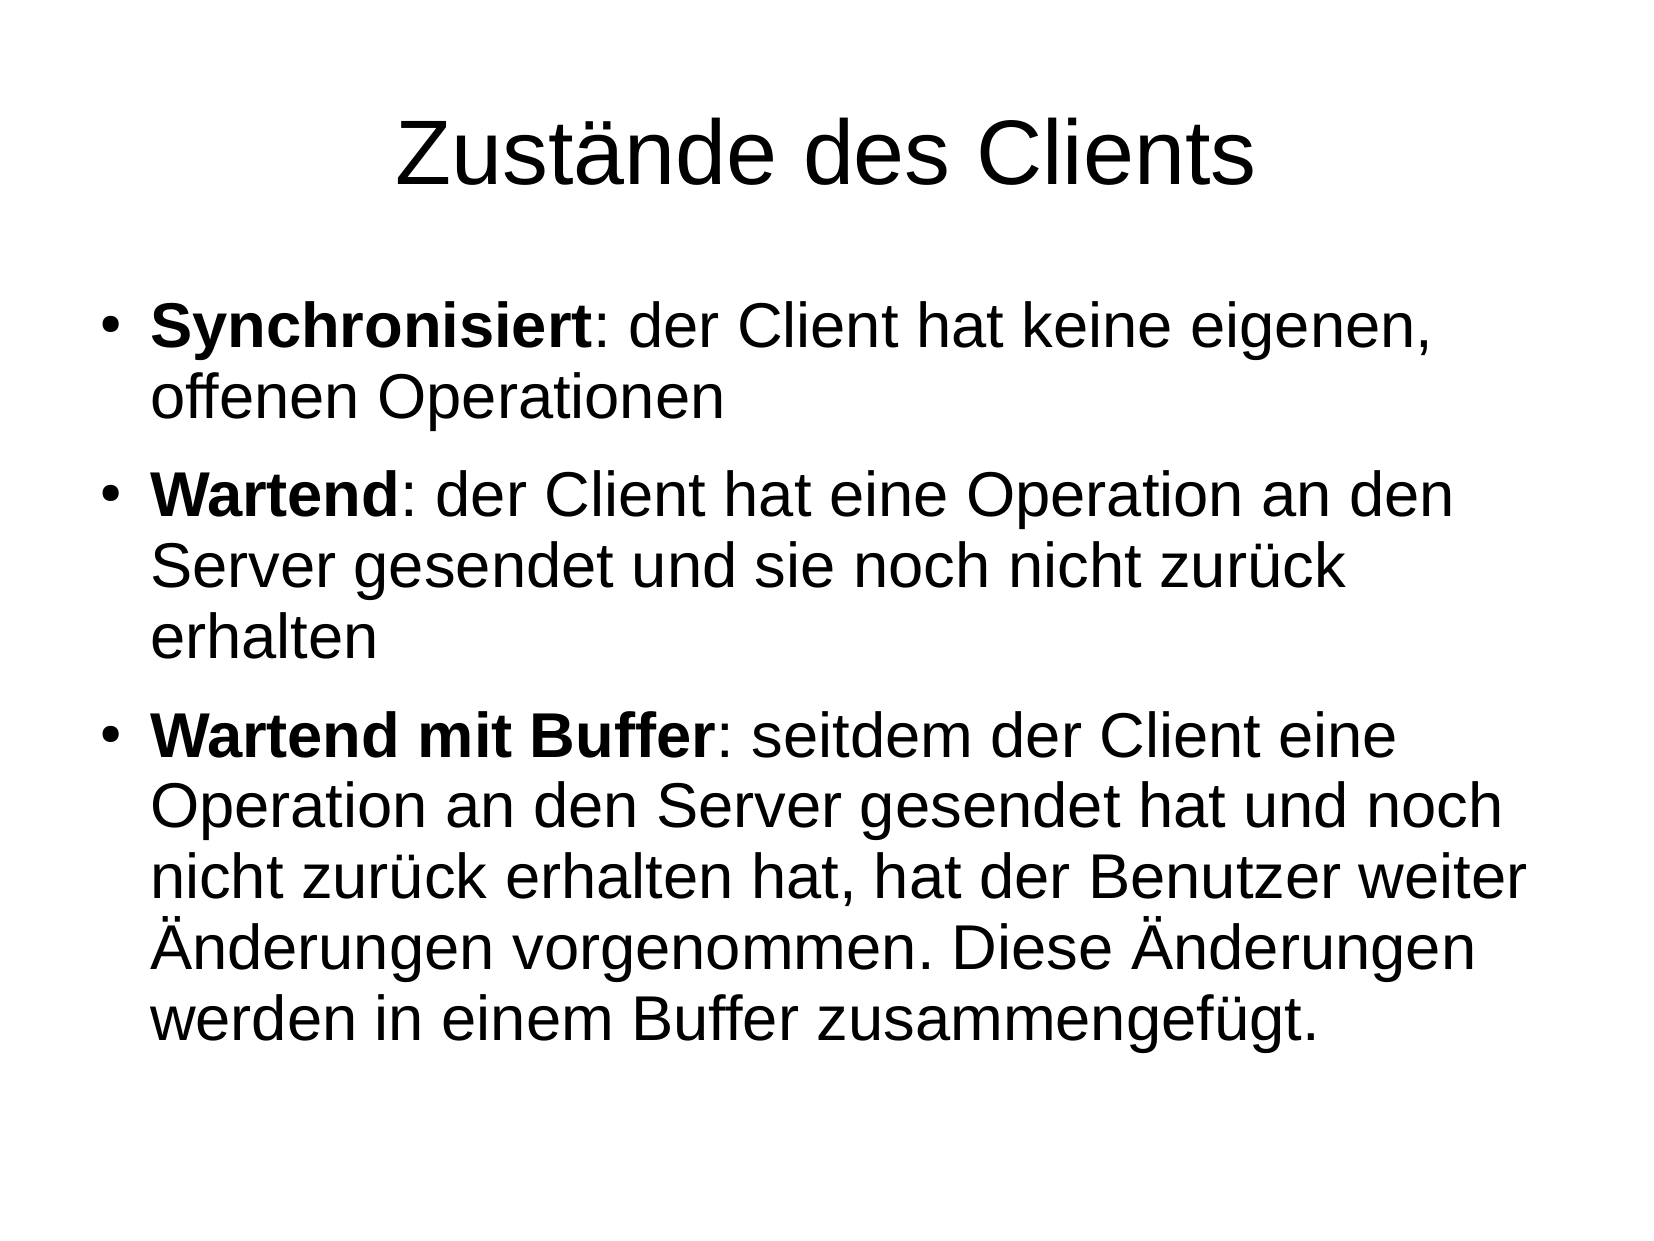

# Zustände des Clients
Synchronisiert: der Client hat keine eigenen, offenen Operationen
Wartend: der Client hat eine Operation an den Server gesendet und sie noch nicht zurück erhalten
Wartend mit Buffer: seitdem der Client eine Operation an den Server gesendet hat und noch nicht zurück erhalten hat, hat der Benutzer weiter Änderungen vorgenommen. Diese Änderungen werden in einem Buffer zusammengefügt.